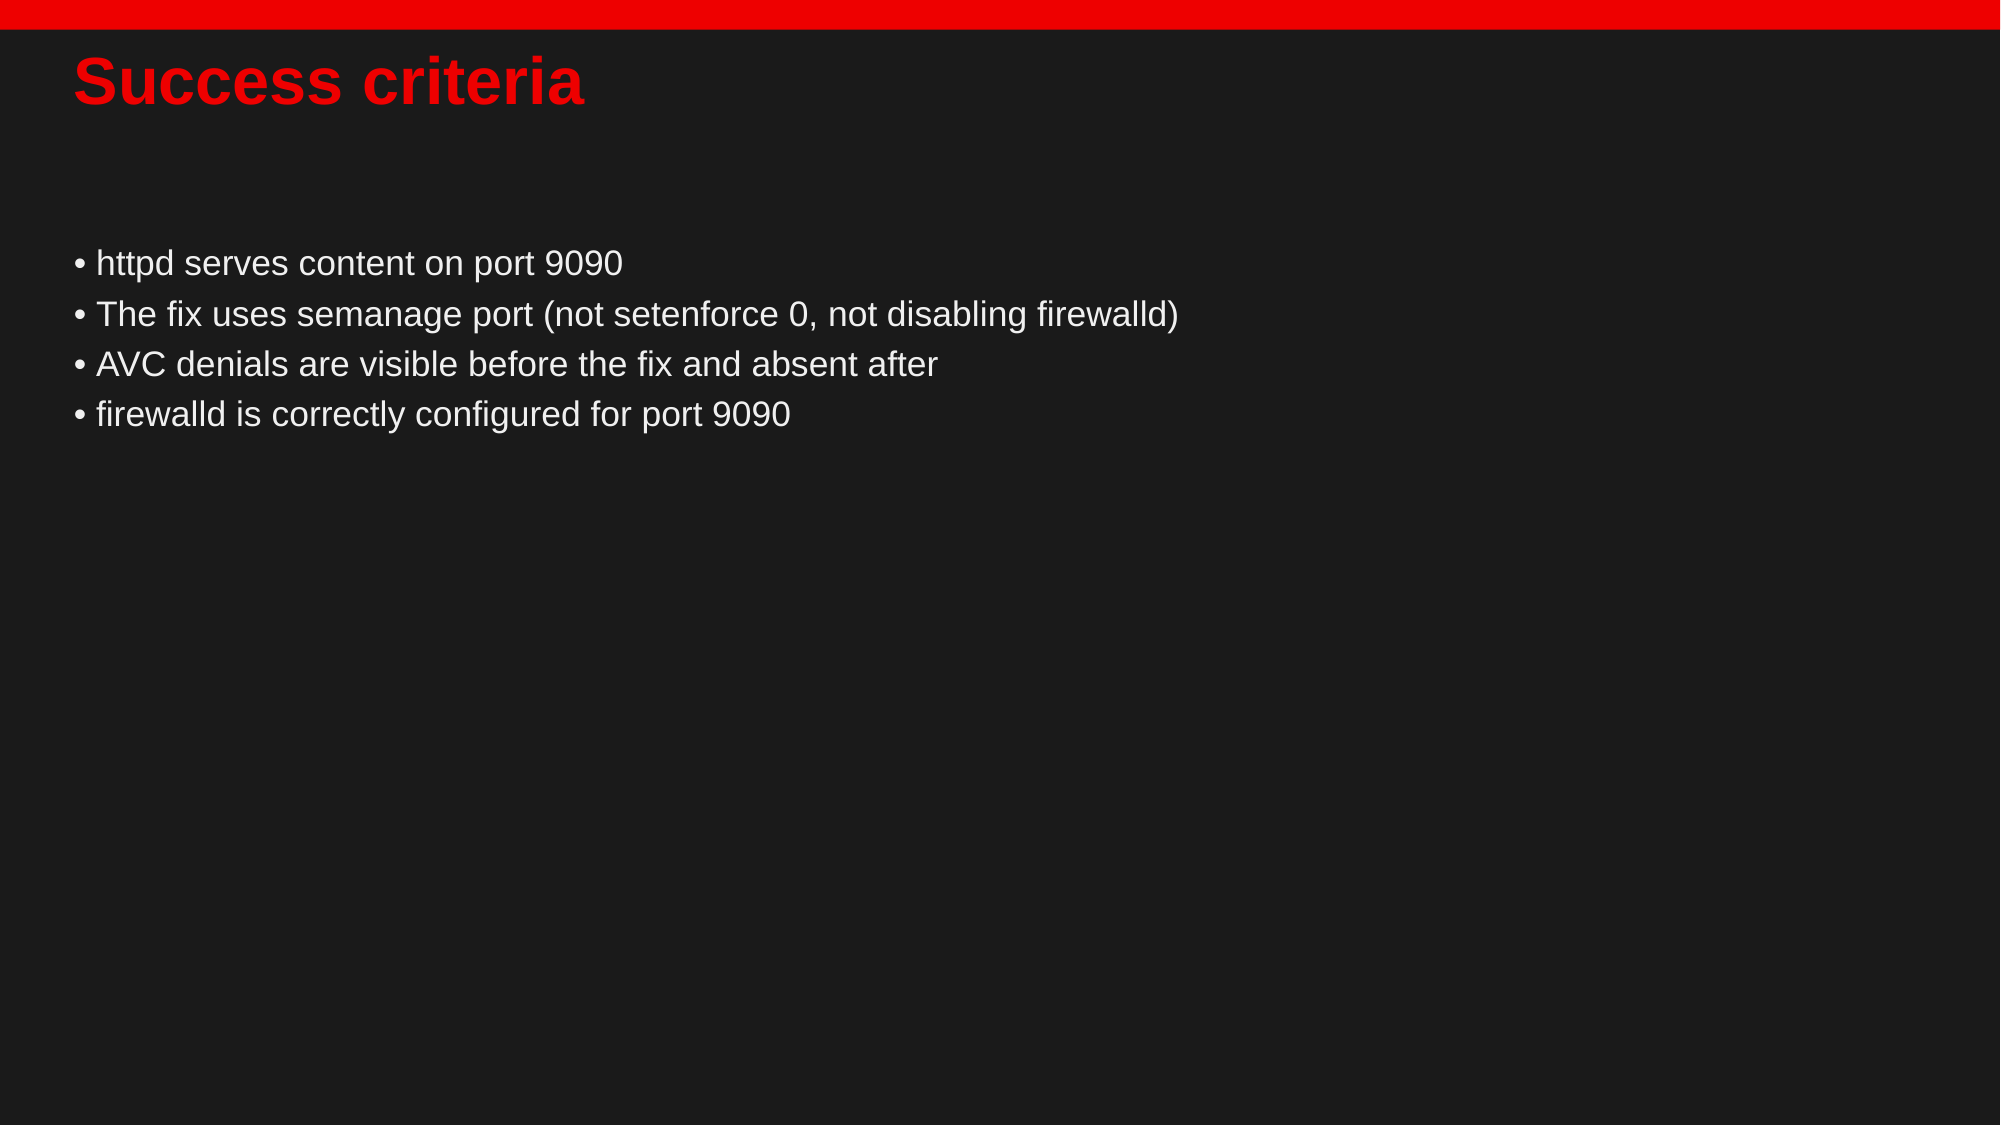

Success criteria
• httpd serves content on port 9090
• The fix uses semanage port (not setenforce 0, not disabling firewalld)
• AVC denials are visible before the fix and absent after
• firewalld is correctly configured for port 9090